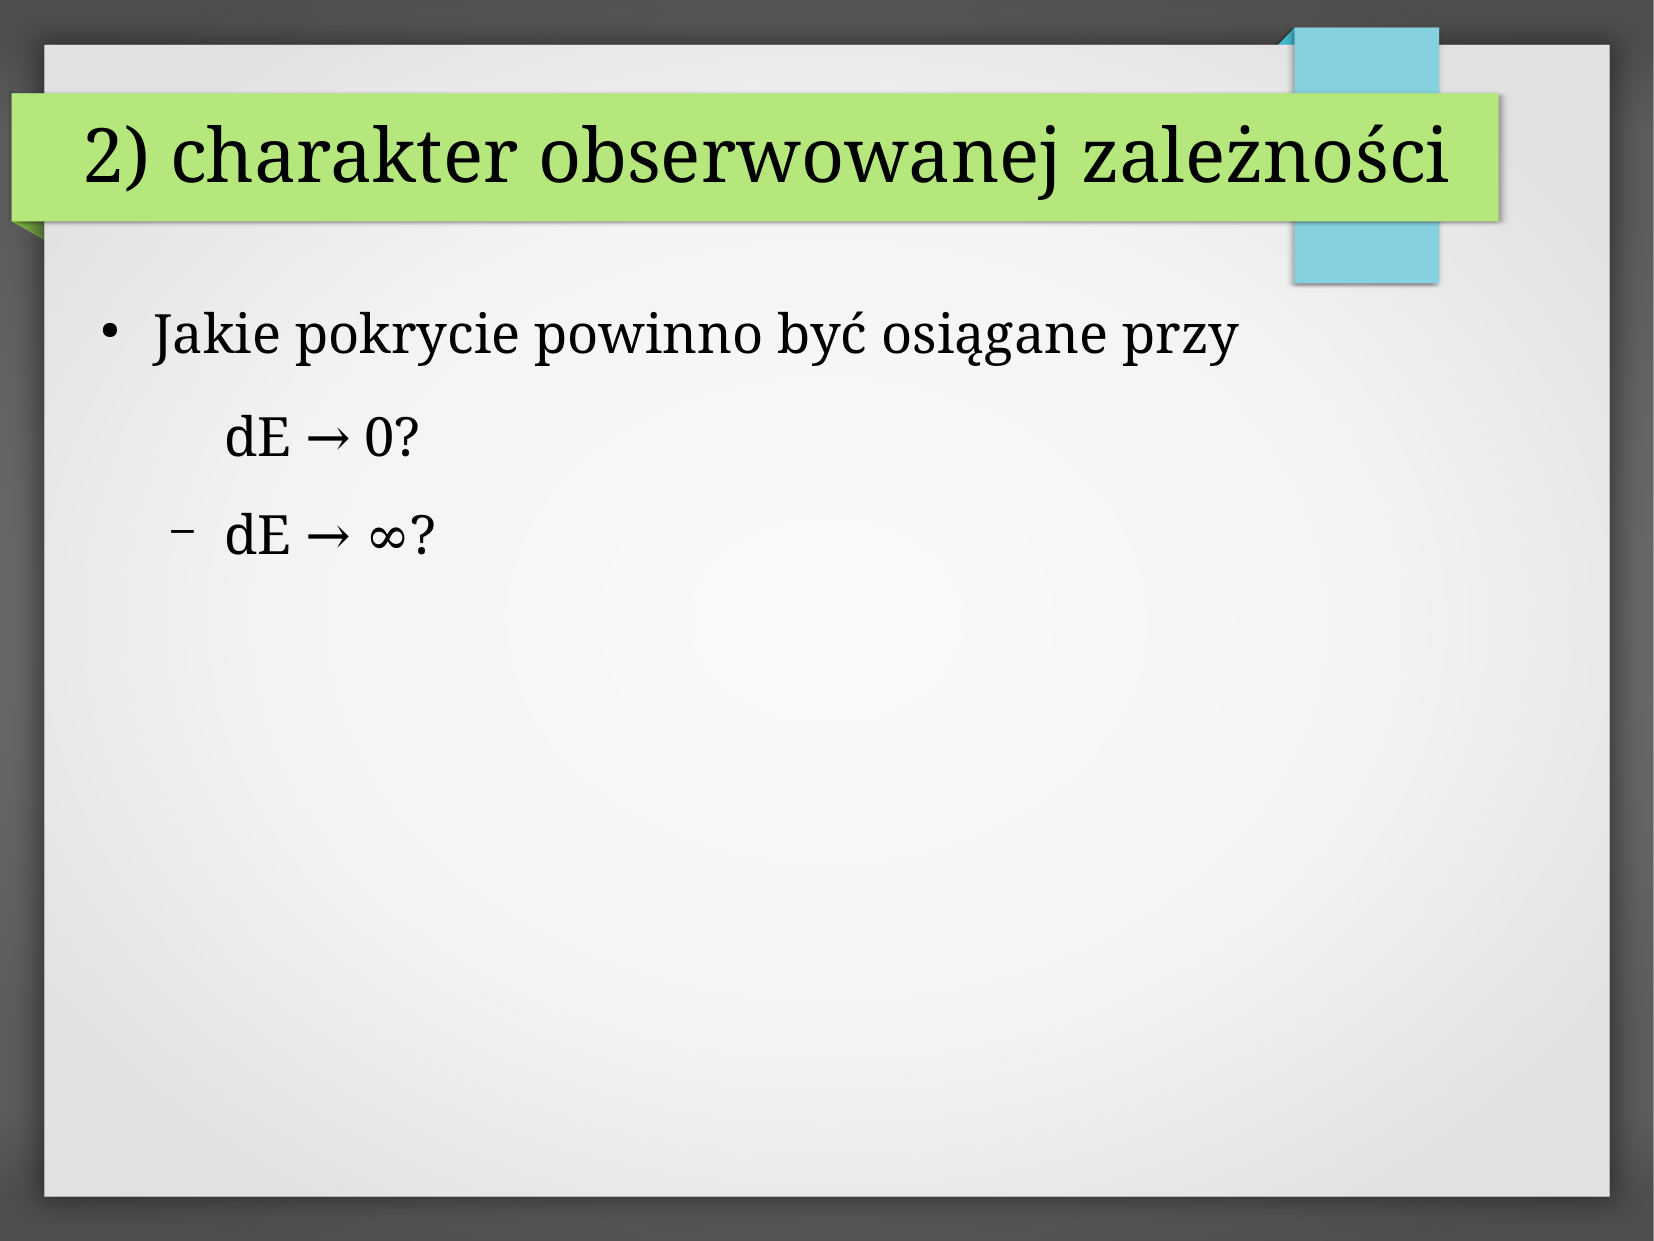

# 2) charakter obserwowanej zależności
Jakie pokrycie powinno być osiągane przy
dE → 0?
dE → ∞?